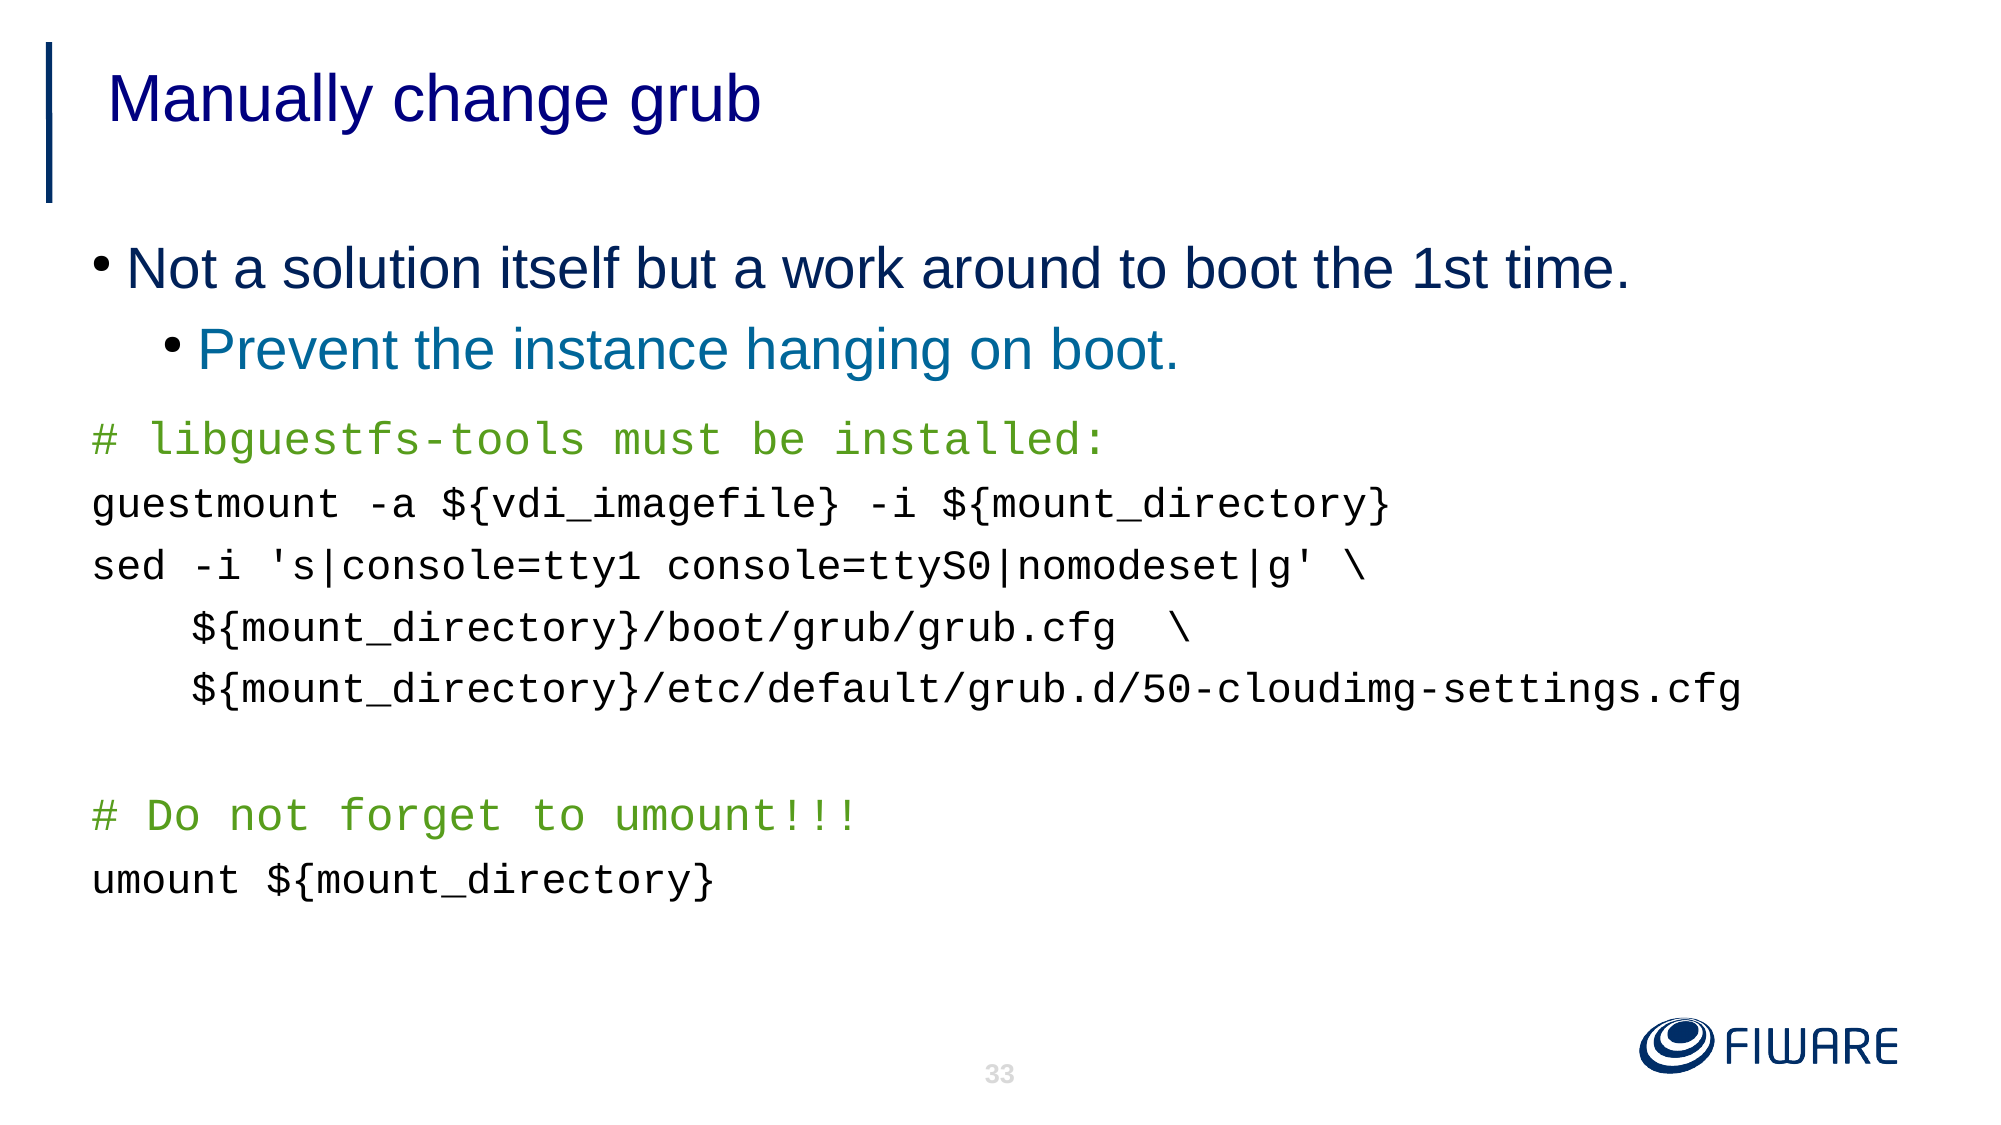

# Manually change grub
Not a solution itself but a work around to boot the 1st time.
Prevent the instance hanging on boot.
# libguestfs-tools must be installed:
guestmount -a ${vdi_imagefile} -i ${mount_directory}
sed -i 's|console=tty1 console=ttyS0|nomodeset|g' \
 ${mount_directory}/boot/grub/grub.cfg \
 ${mount_directory}/etc/default/grub.d/50-cloudimg-settings.cfg
# Do not forget to umount!!!
umount ${mount_directory}